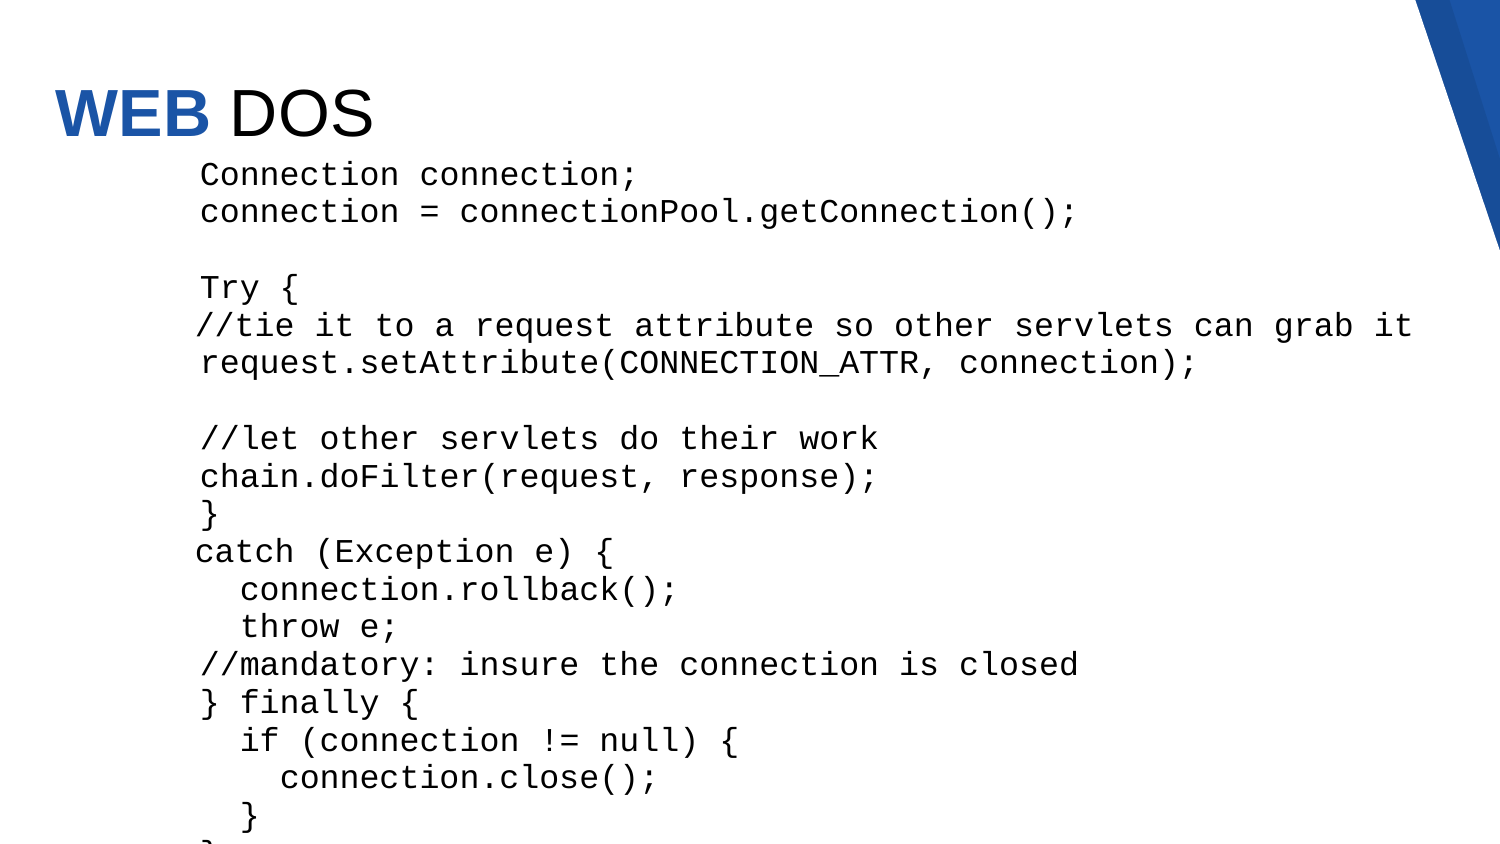

# WEB DOS
 Connection connection;
 connection = connectionPool.getConnection();
 Try {
	//tie it to a request attribute so other servlets can grab it
 request.setAttribute(CONNECTION_ATTR, connection);
 //let other servlets do their work
 chain.doFilter(request, response);
 }
	catch (Exception e) {
 connection.rollback();
 throw e;
 //mandatory: insure the connection is closed
 } finally {
 if (connection != null) {
 connection.close();
 }
 }